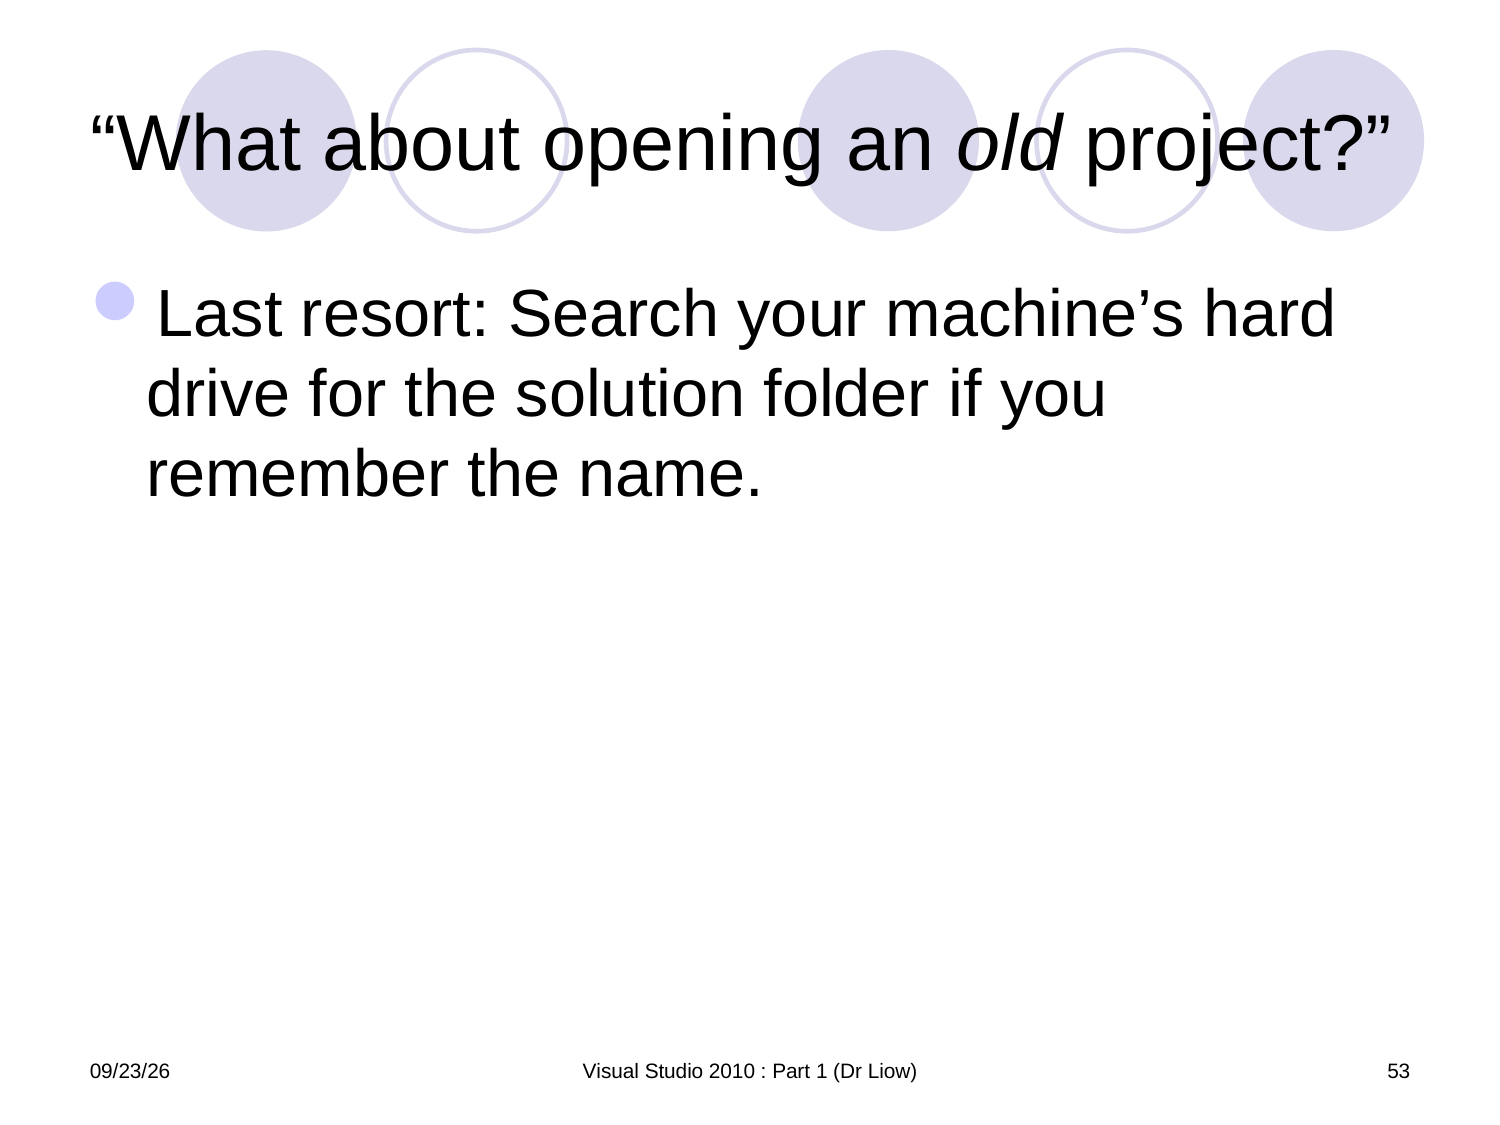

# “What about opening an old project?”
Last resort: Search your machine’s hard drive for the solution folder if you remember the name.
Visual Studio 2010 : Part 1 (Dr Liow)